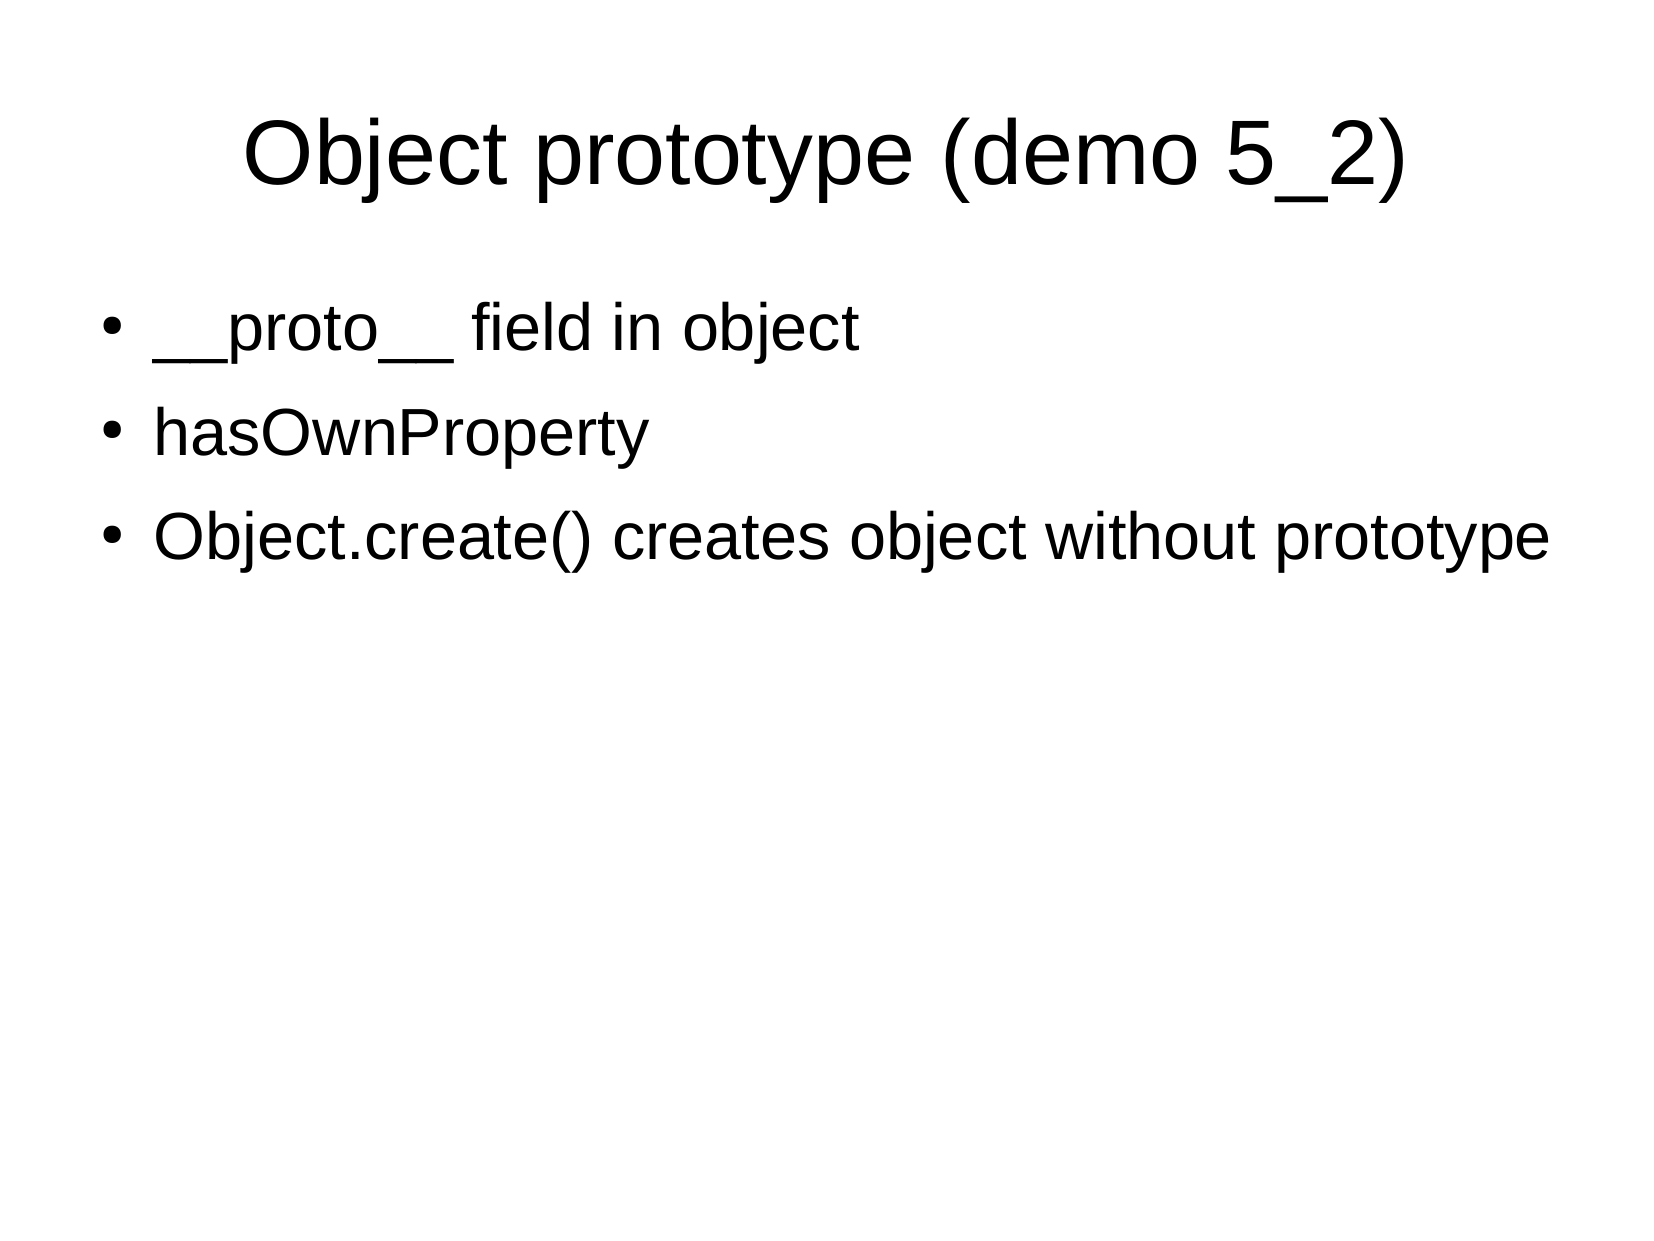

# Object prototype (demo 5_2)
__proto__ field in object
hasOwnProperty
Object.create() creates object without prototype